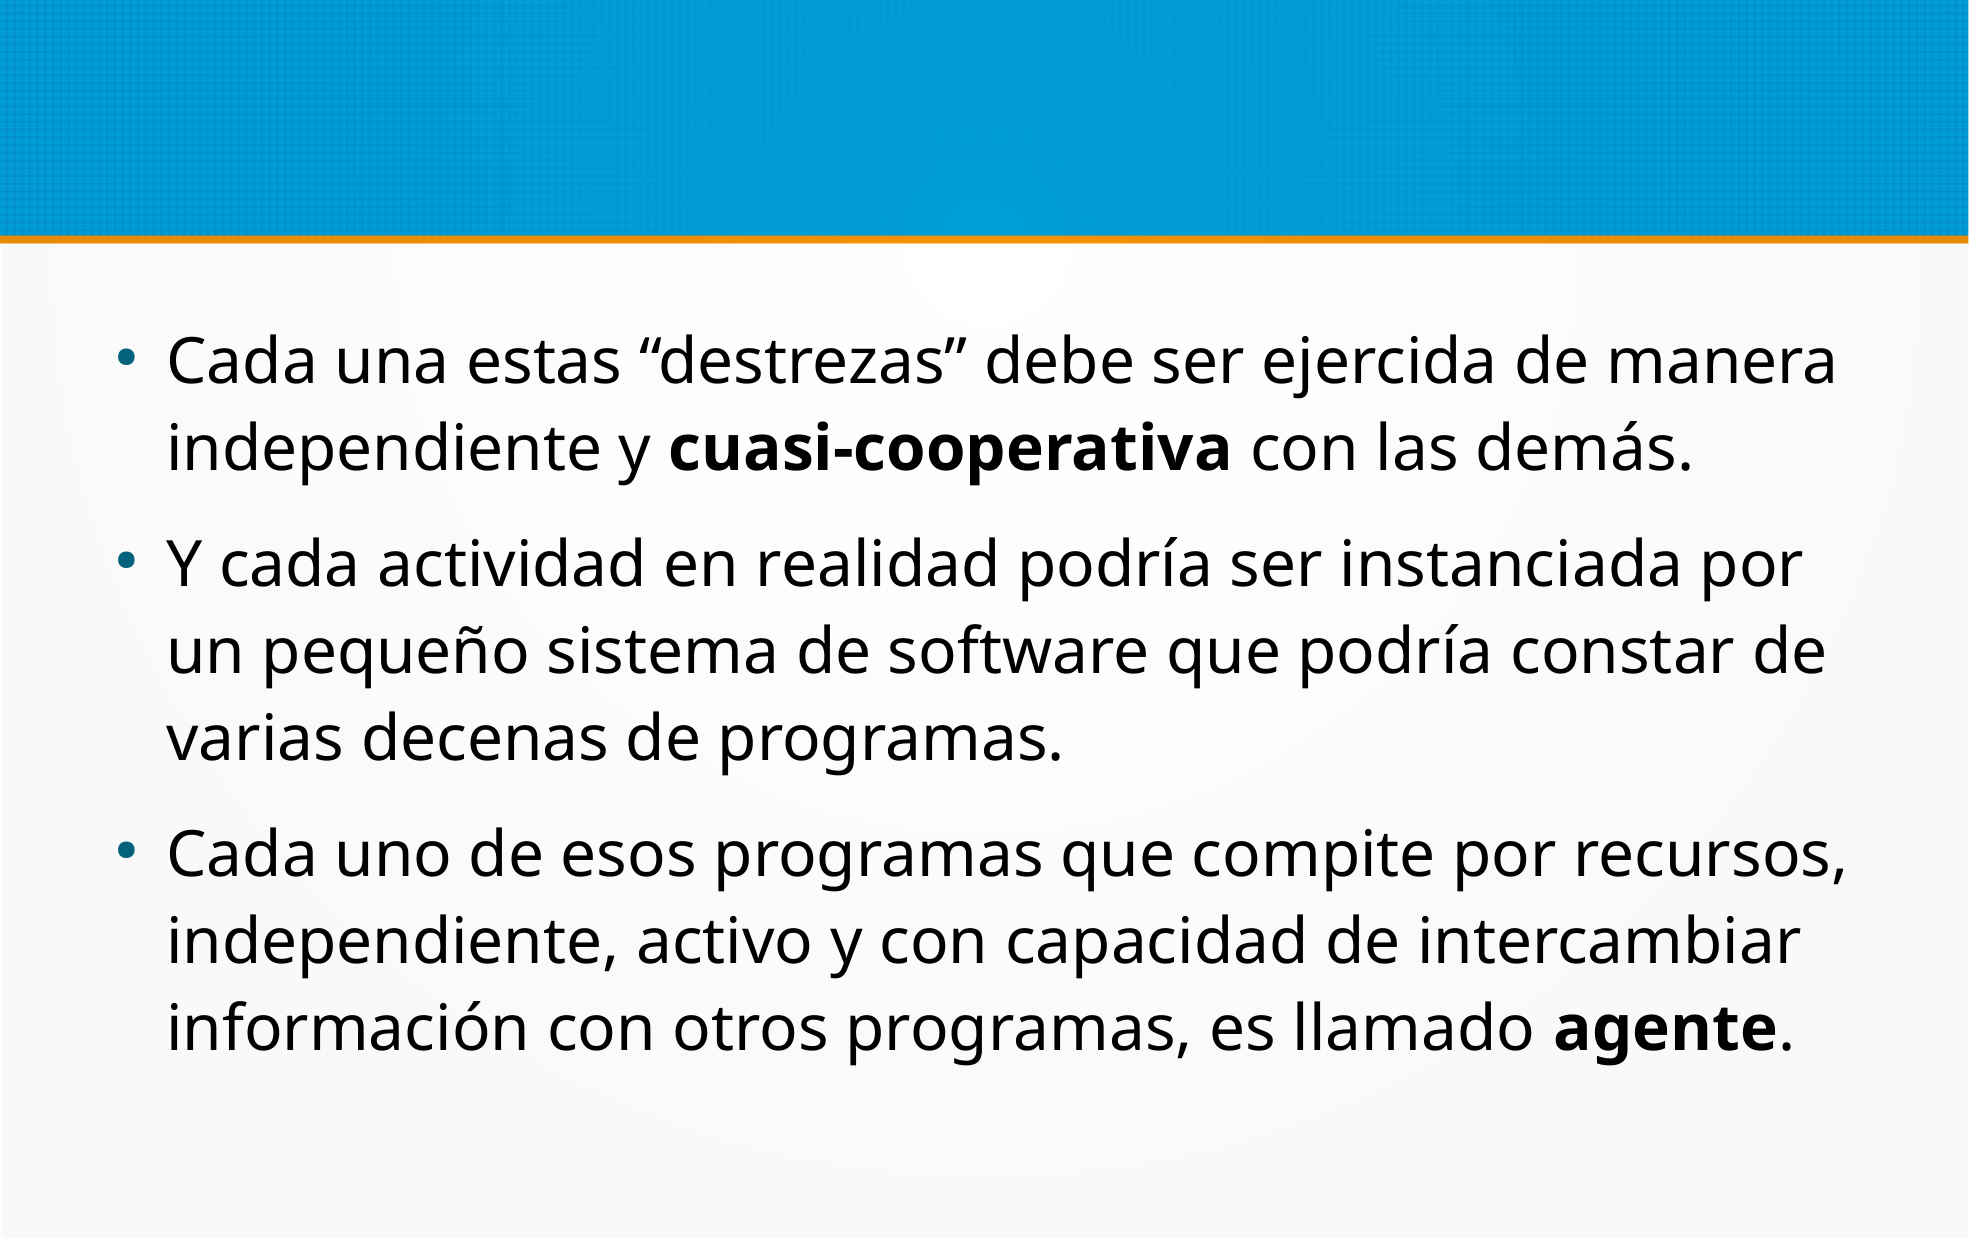

#
Cada una estas “destrezas” debe ser ejercida de manera independiente y cuasi-cooperativa con las demás.
Y cada actividad en realidad podría ser instanciada por un pequeño sistema de software que podría constar de varias decenas de programas.
Cada uno de esos programas que compite por recursos, independiente, activo y con capacidad de intercambiar información con otros programas, es llamado agente.